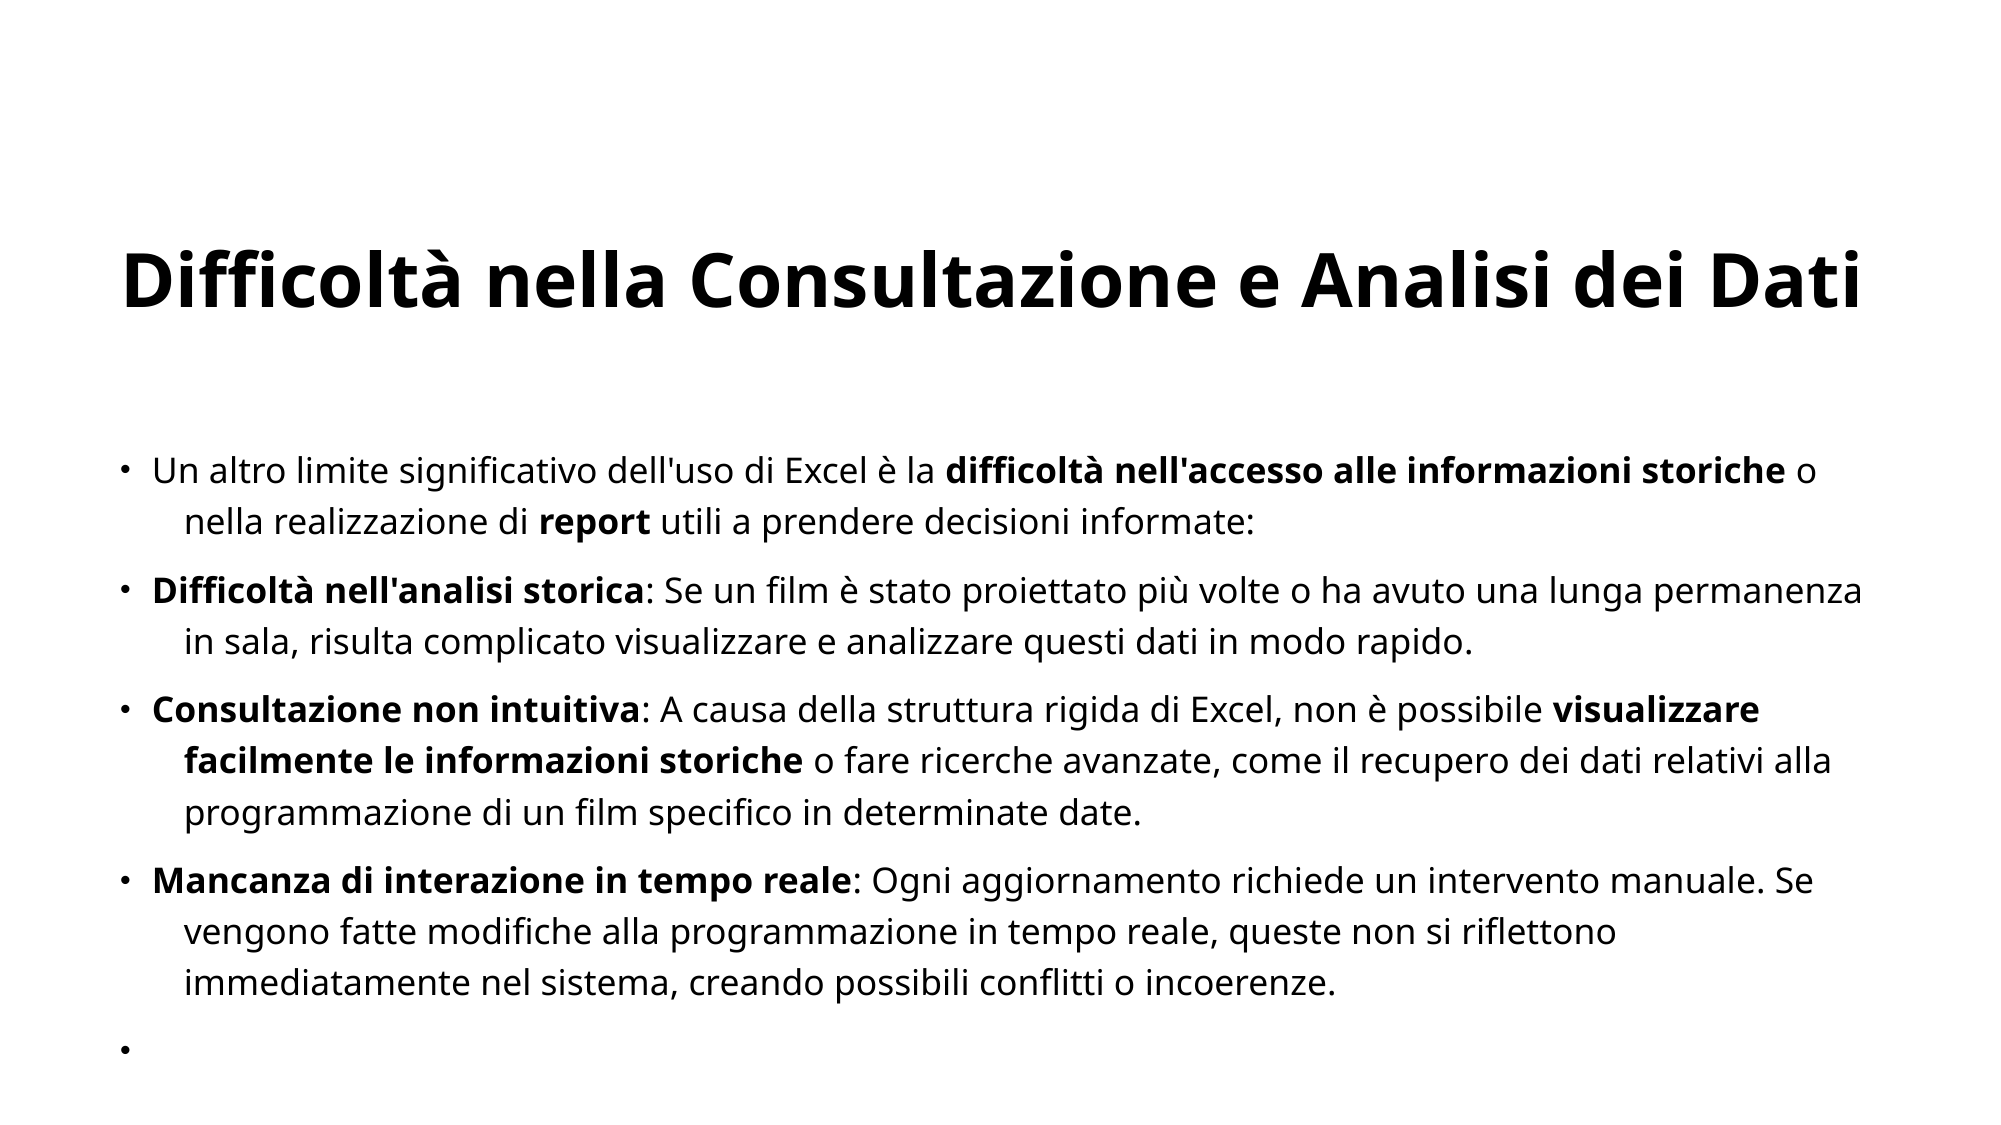

# Difficoltà nella Consultazione e Analisi dei Dati
Un altro limite significativo dell'uso di Excel è la difficoltà nell'accesso alle informazioni storiche o nella realizzazione di report utili a prendere decisioni informate:
Difficoltà nell'analisi storica: Se un film è stato proiettato più volte o ha avuto una lunga permanenza in sala, risulta complicato visualizzare e analizzare questi dati in modo rapido.
Consultazione non intuitiva: A causa della struttura rigida di Excel, non è possibile visualizzare facilmente le informazioni storiche o fare ricerche avanzate, come il recupero dei dati relativi alla programmazione di un film specifico in determinate date.
Mancanza di interazione in tempo reale: Ogni aggiornamento richiede un intervento manuale. Se vengono fatte modifiche alla programmazione in tempo reale, queste non si riflettono immediatamente nel sistema, creando possibili conflitti o incoerenze.